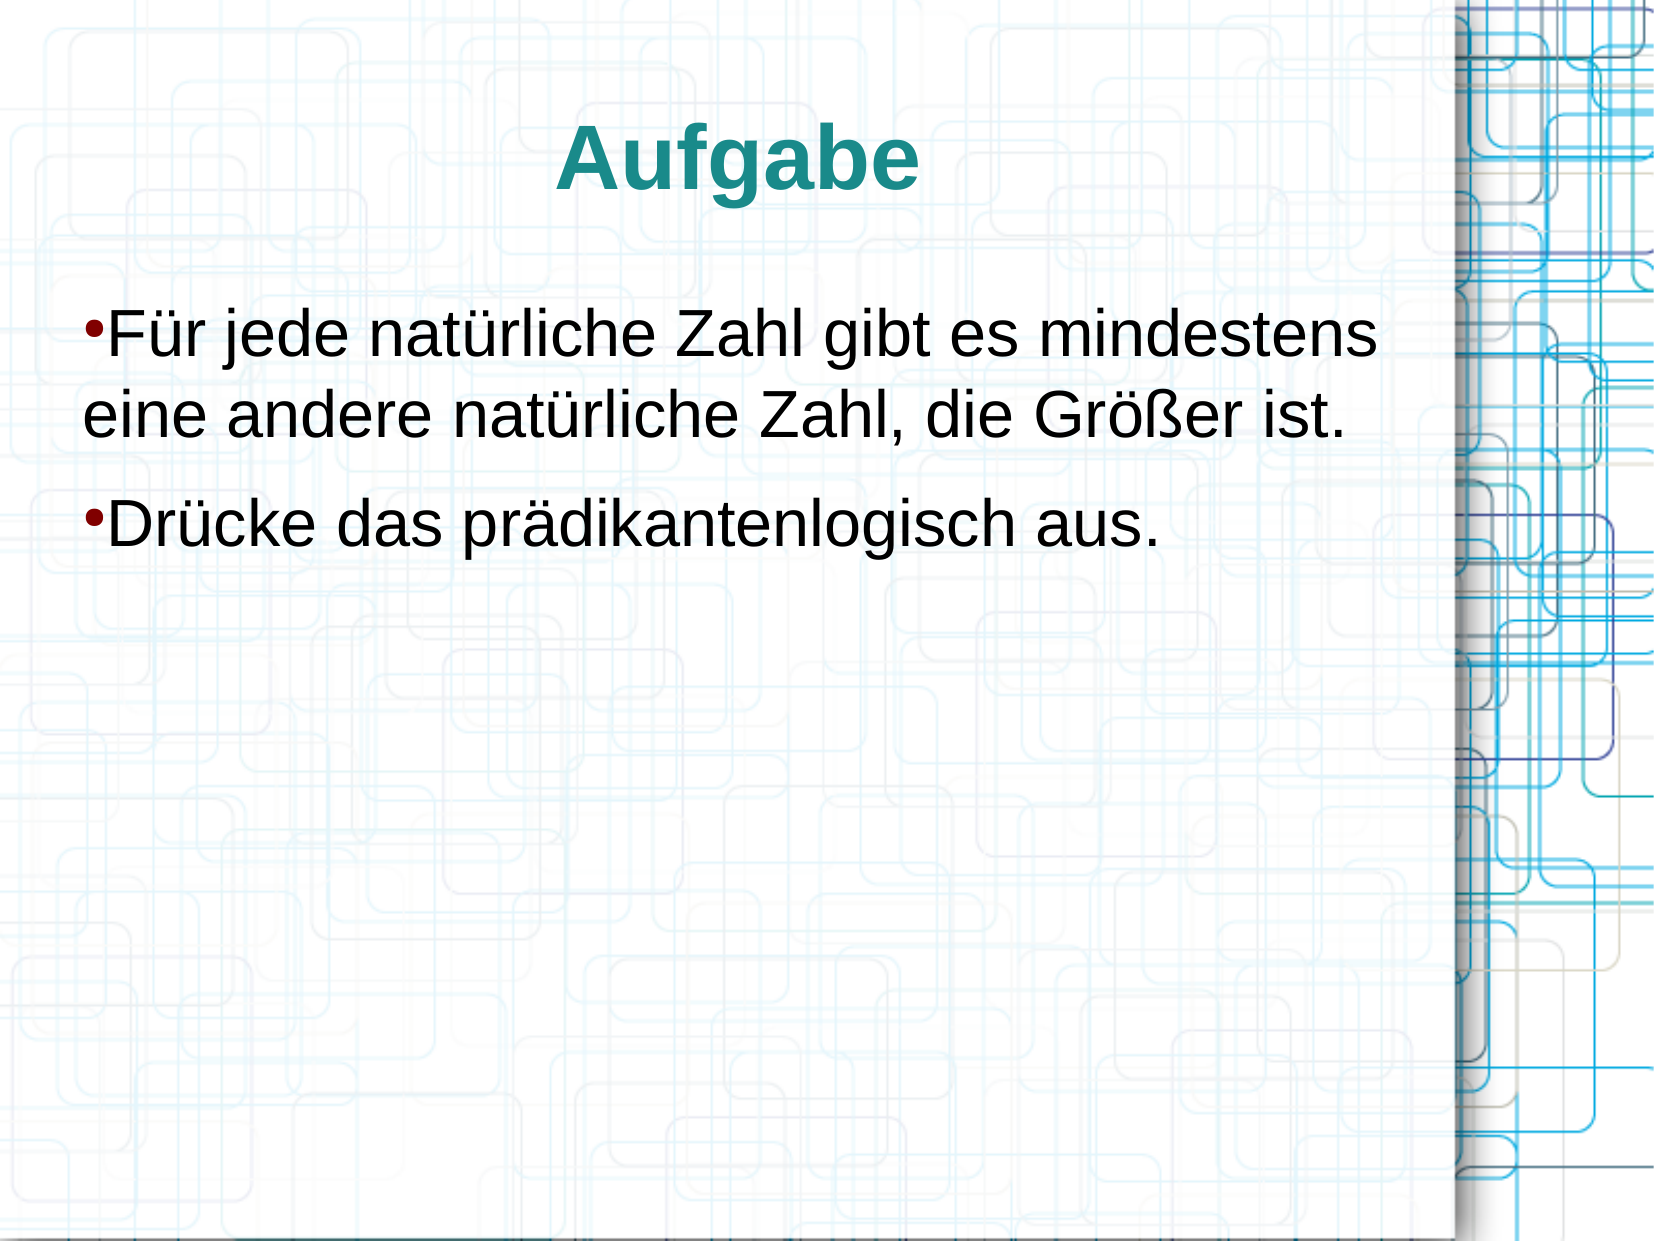

# Aufgabe
Für jede natürliche Zahl gibt es mindestens eine andere natürliche Zahl, die Größer ist.
Drücke das prädikantenlogisch aus.